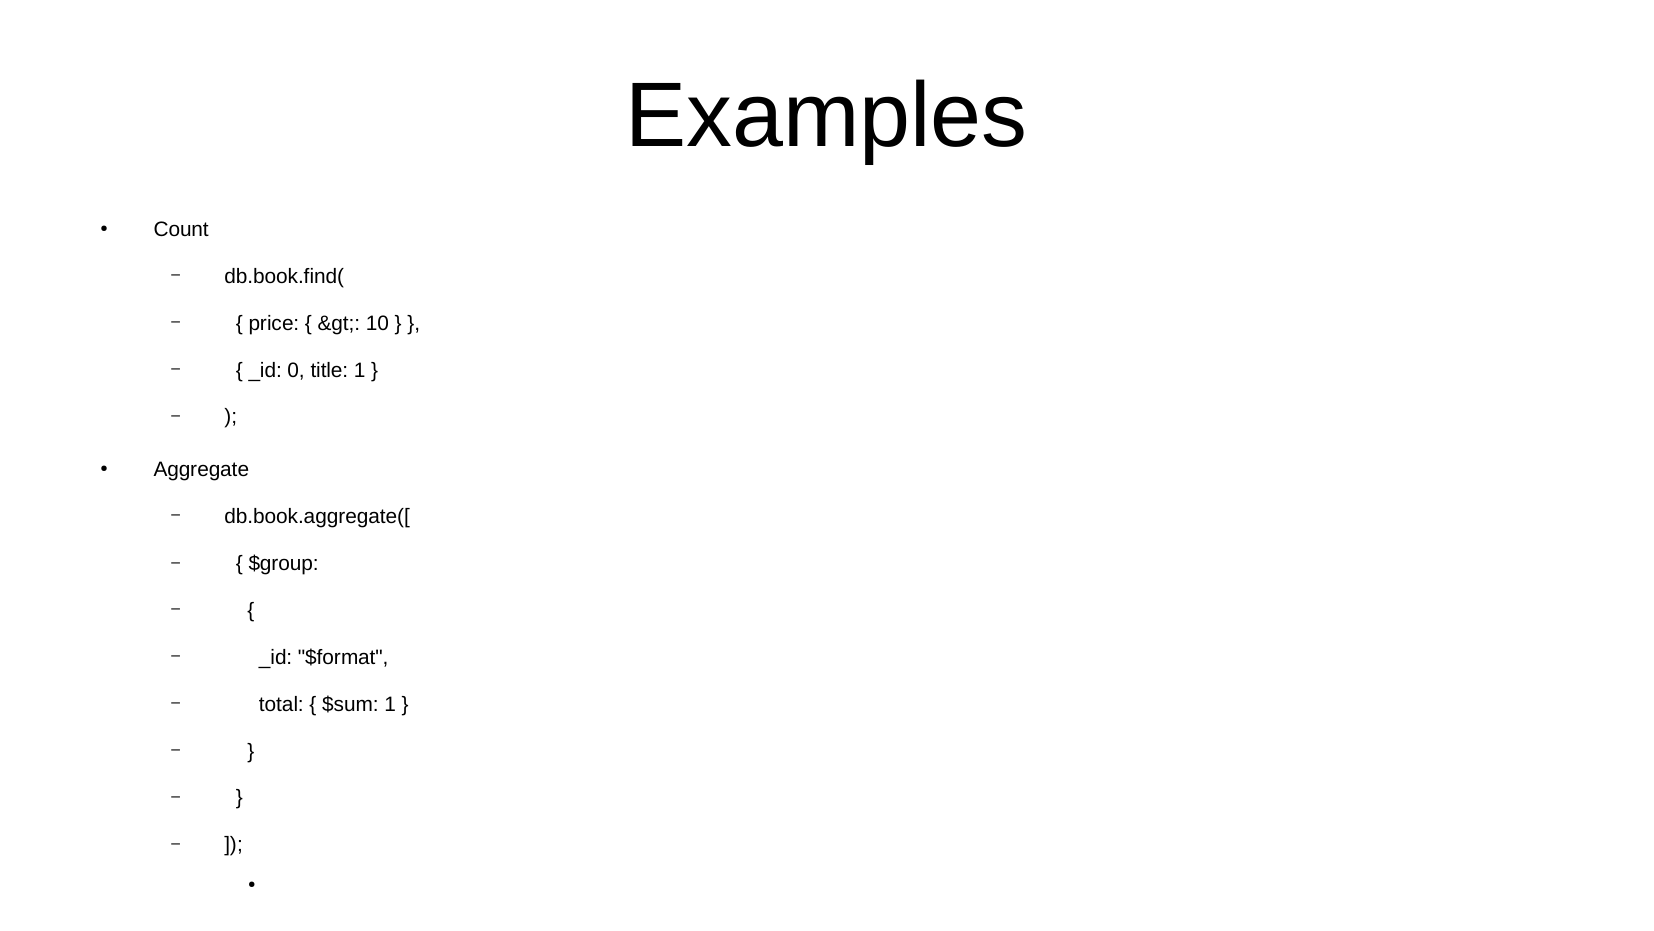

# Examples
Count
db.book.find(
 { price: { &gt;: 10 } },
 { _id: 0, title: 1 }
);
Aggregate
db.book.aggregate([
 { $group:
 {
 _id: "$format",
 total: { $sum: 1 }
 }
 }
]);